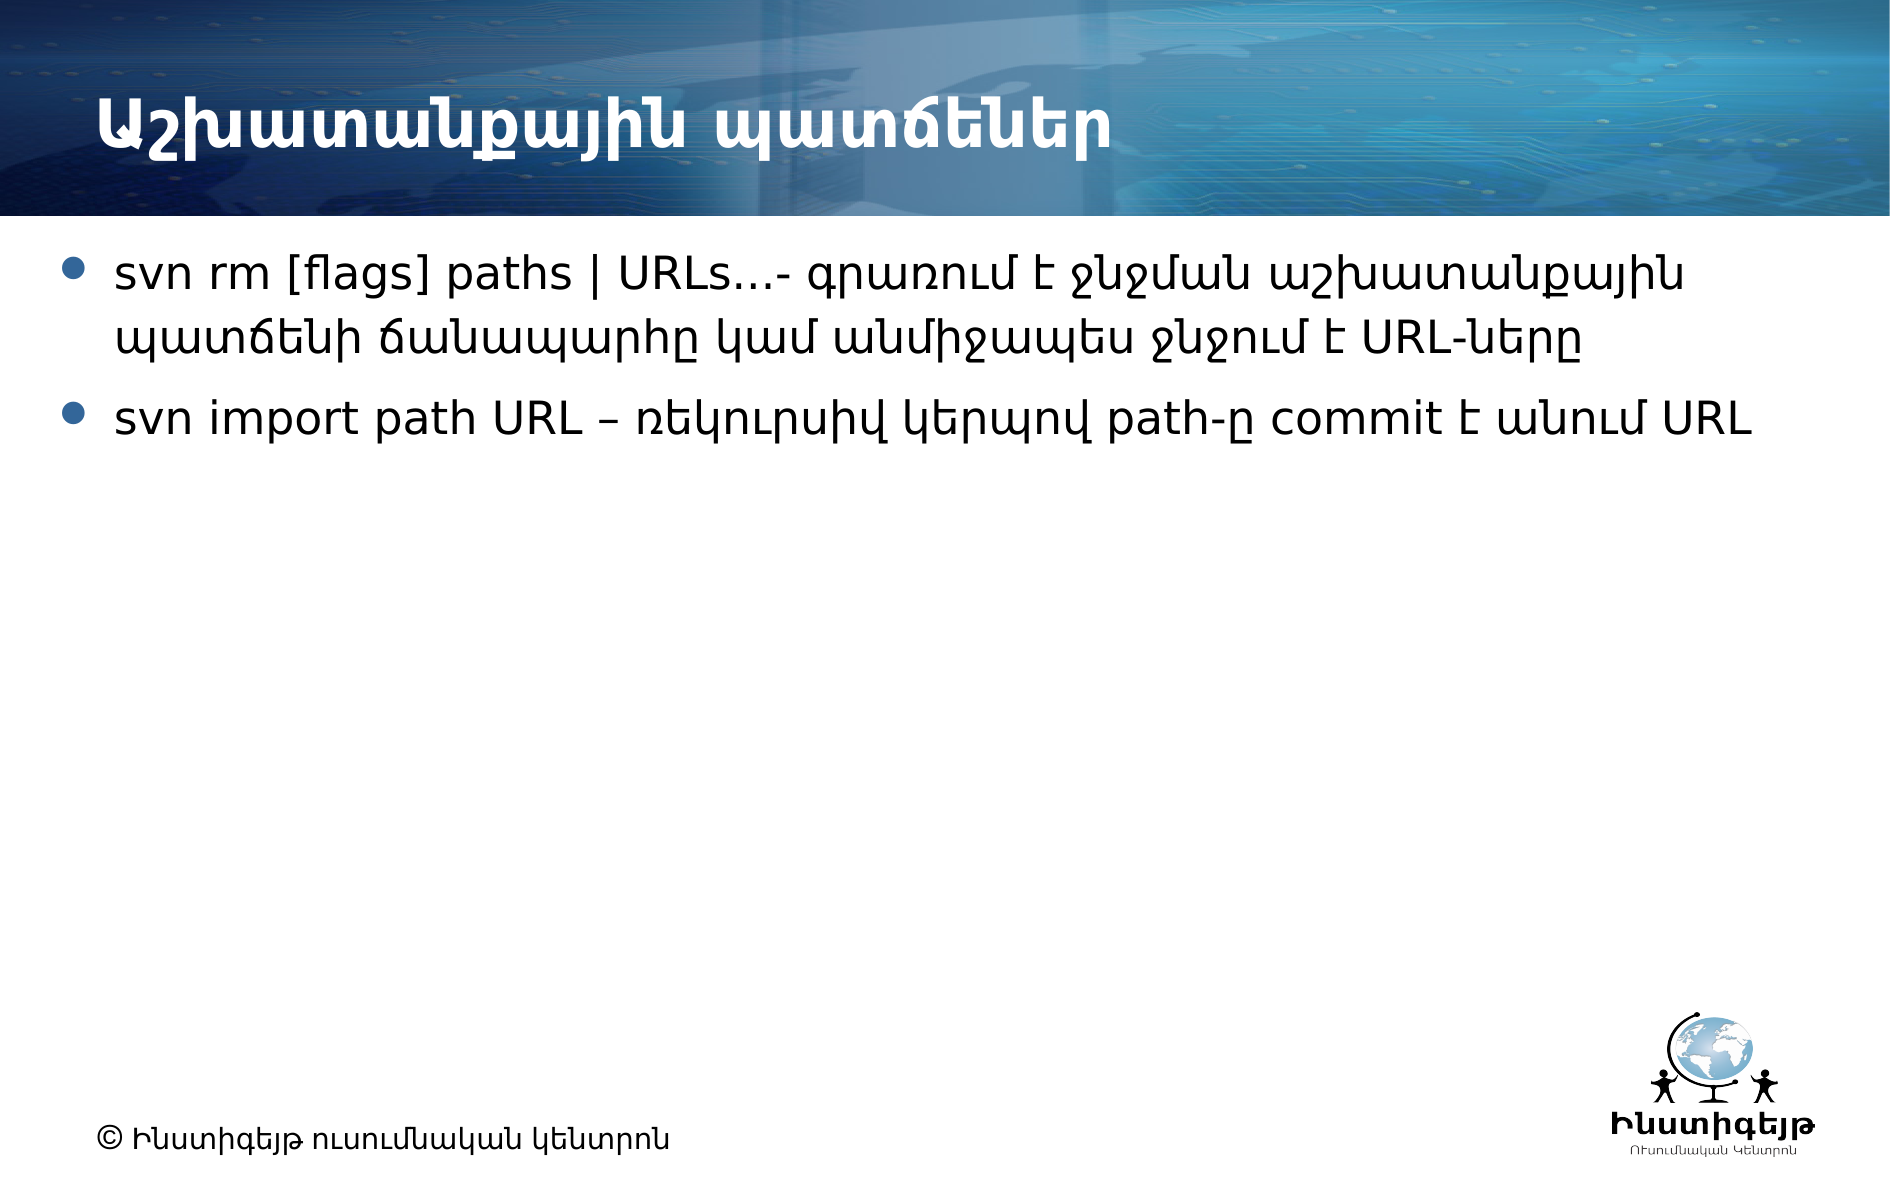

# Աշխատանքային պատճեներ
svn rm [flags] paths | URLs...- գրառում է ջնջման աշխատանքային պատճենի ճանապարհը կամ անմիջապես ջնջում է URL-ները
svn import path URL – ռեկուրսիվ կերպով path-ը commit է անում URL